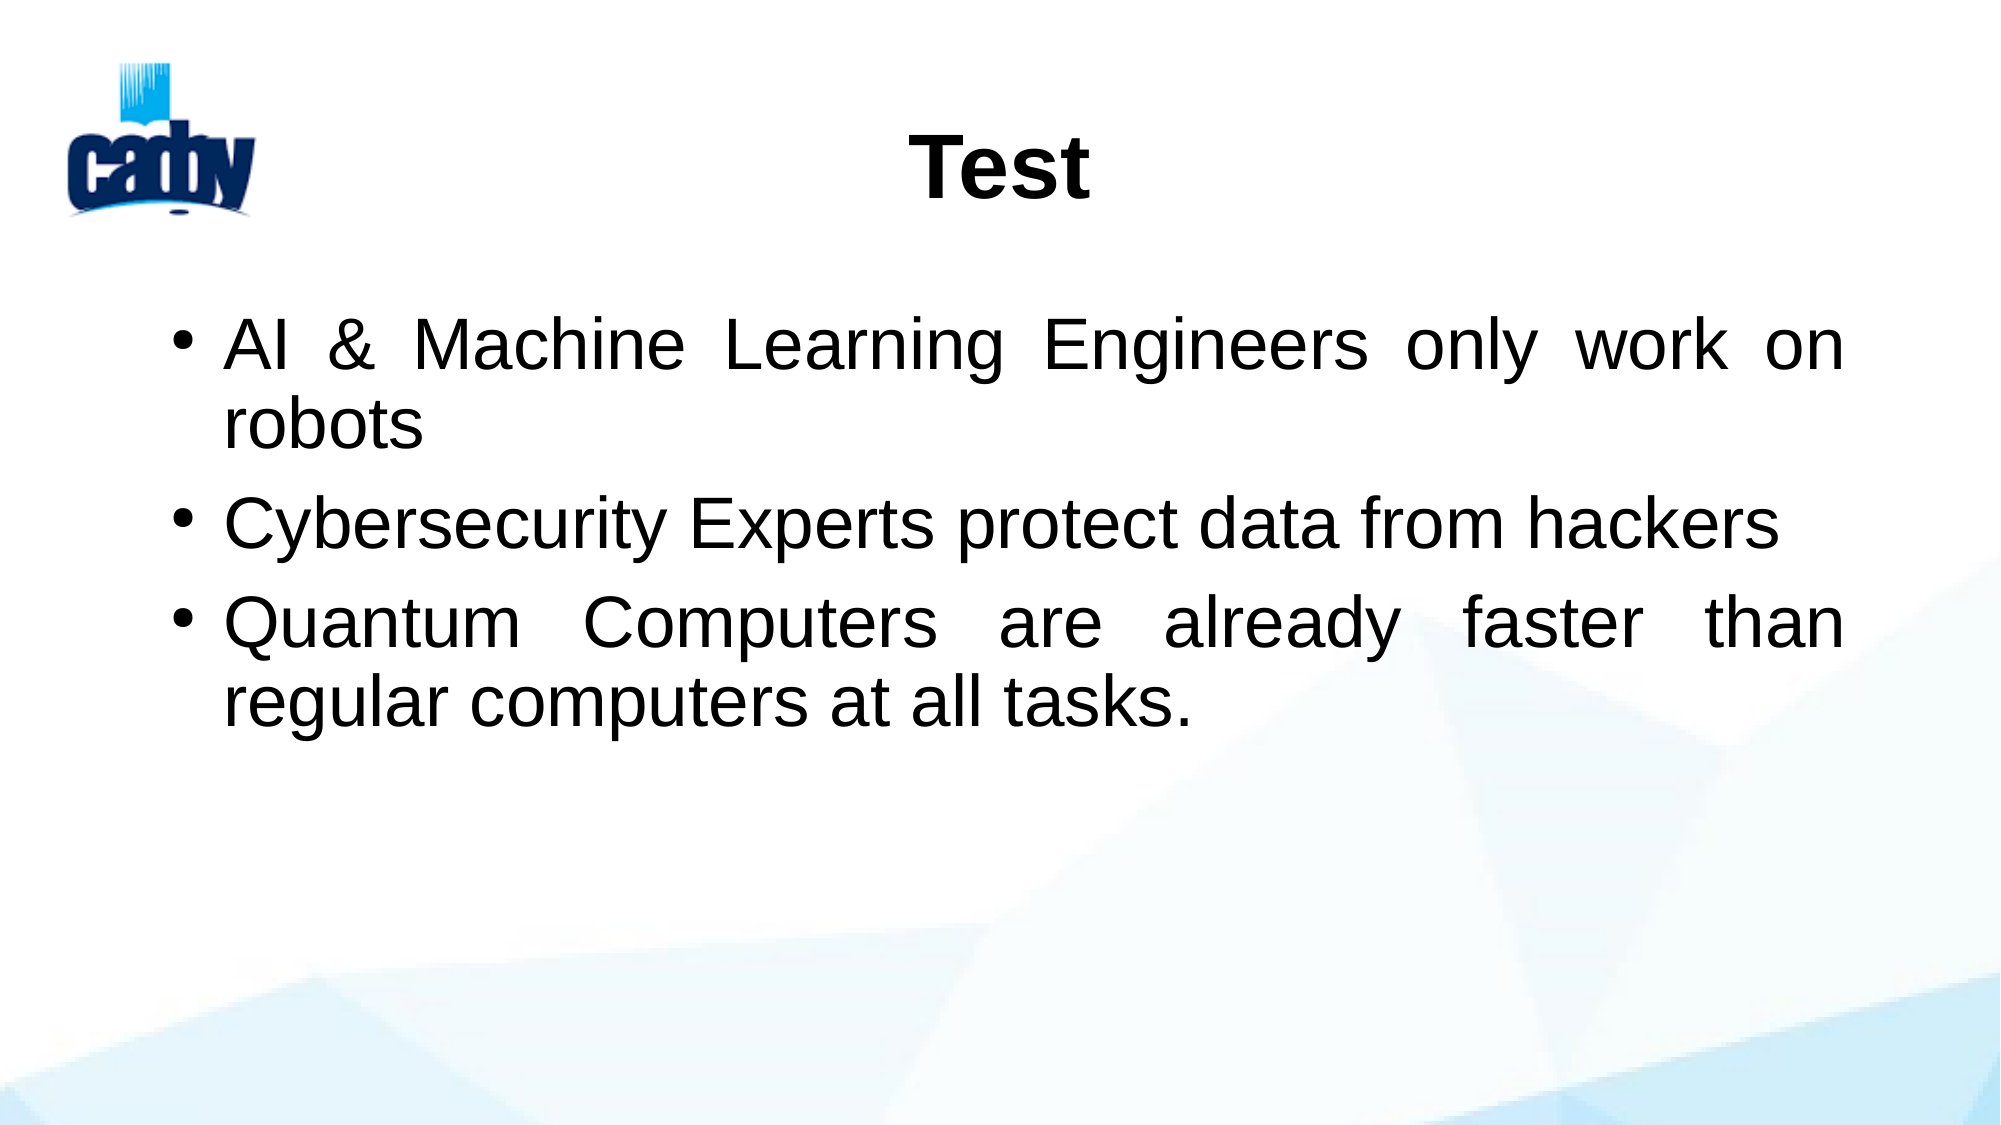

# Test
AI & Machine Learning Engineers only work on robots
Cybersecurity Experts protect data from hackers
Quantum Computers are already faster than regular computers at all tasks.